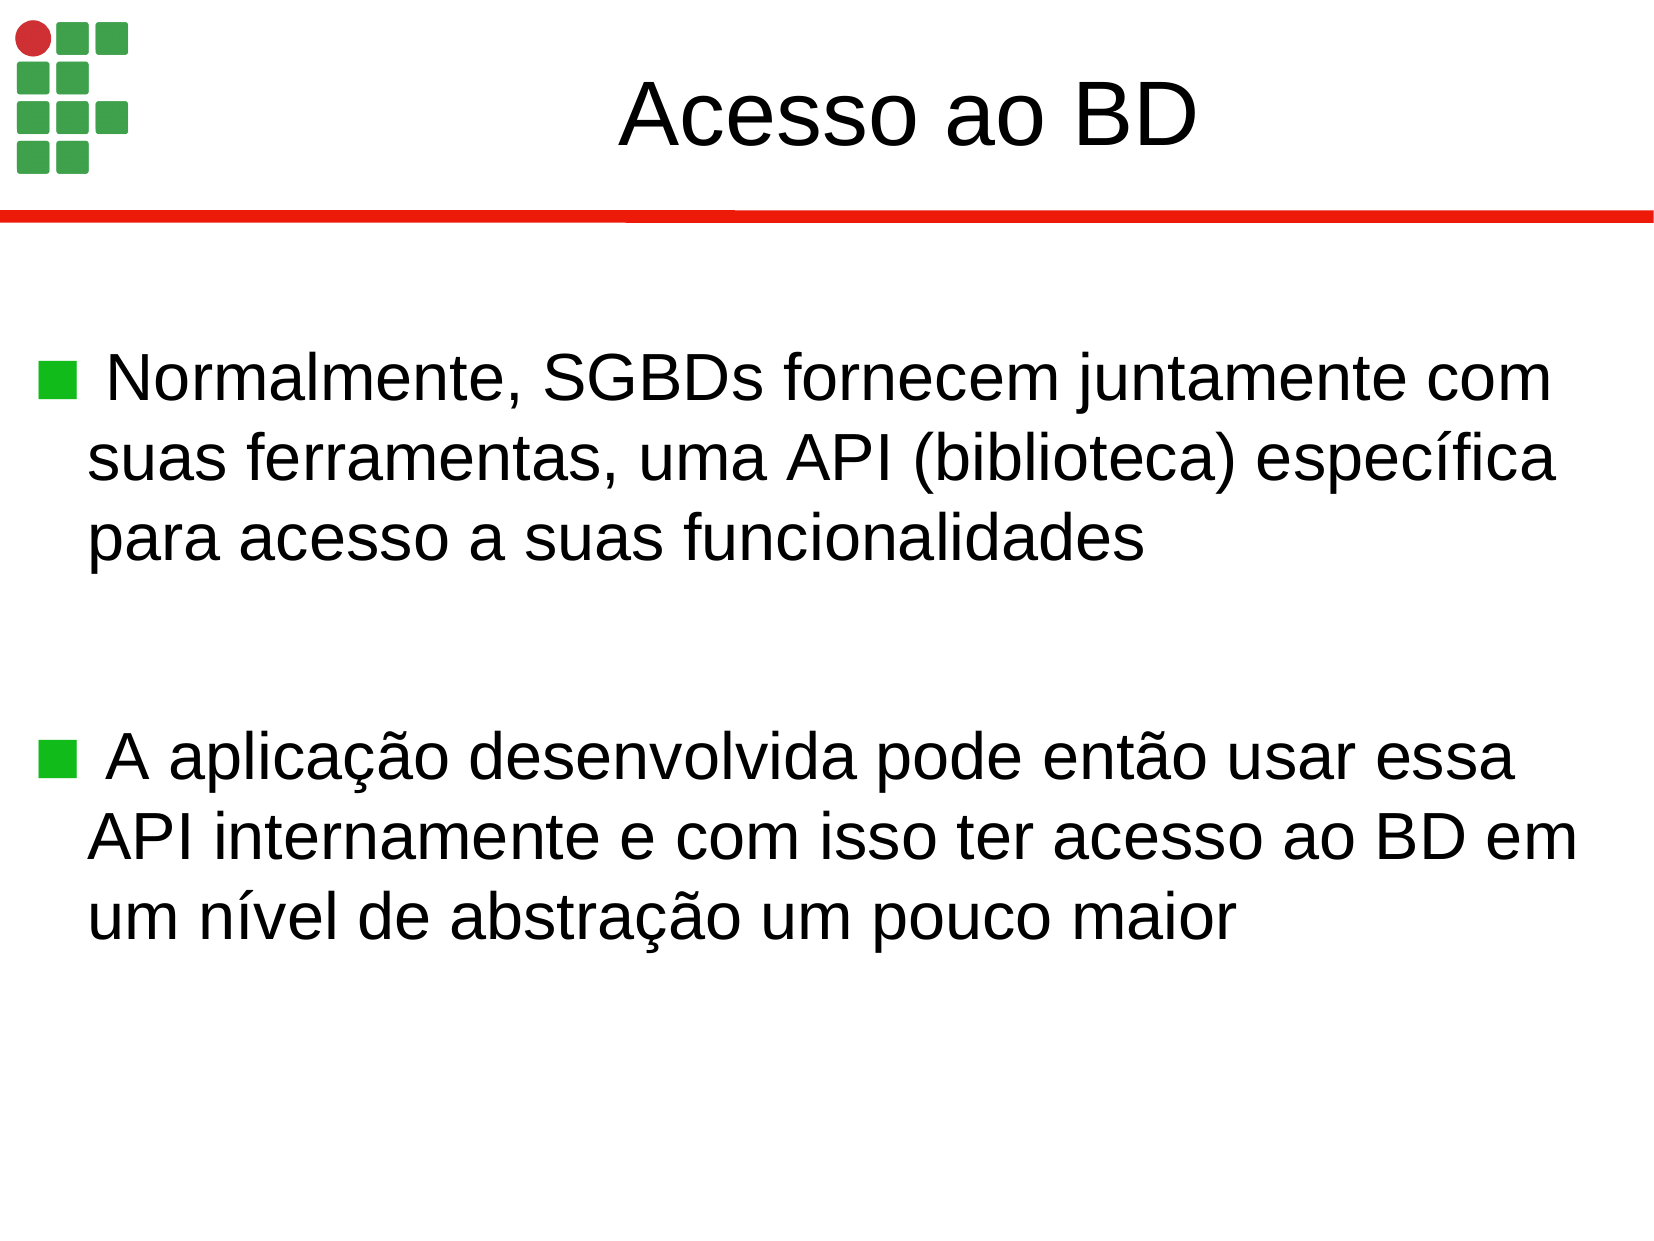

Acesso ao BD
# Normalmente, SGBDs fornecem juntamente com suas ferramentas, uma API (biblioteca) específica para acesso a suas funcionalidades
 A aplicação desenvolvida pode então usar essa API internamente e com isso ter acesso ao BD em um nível de abstração um pouco maior